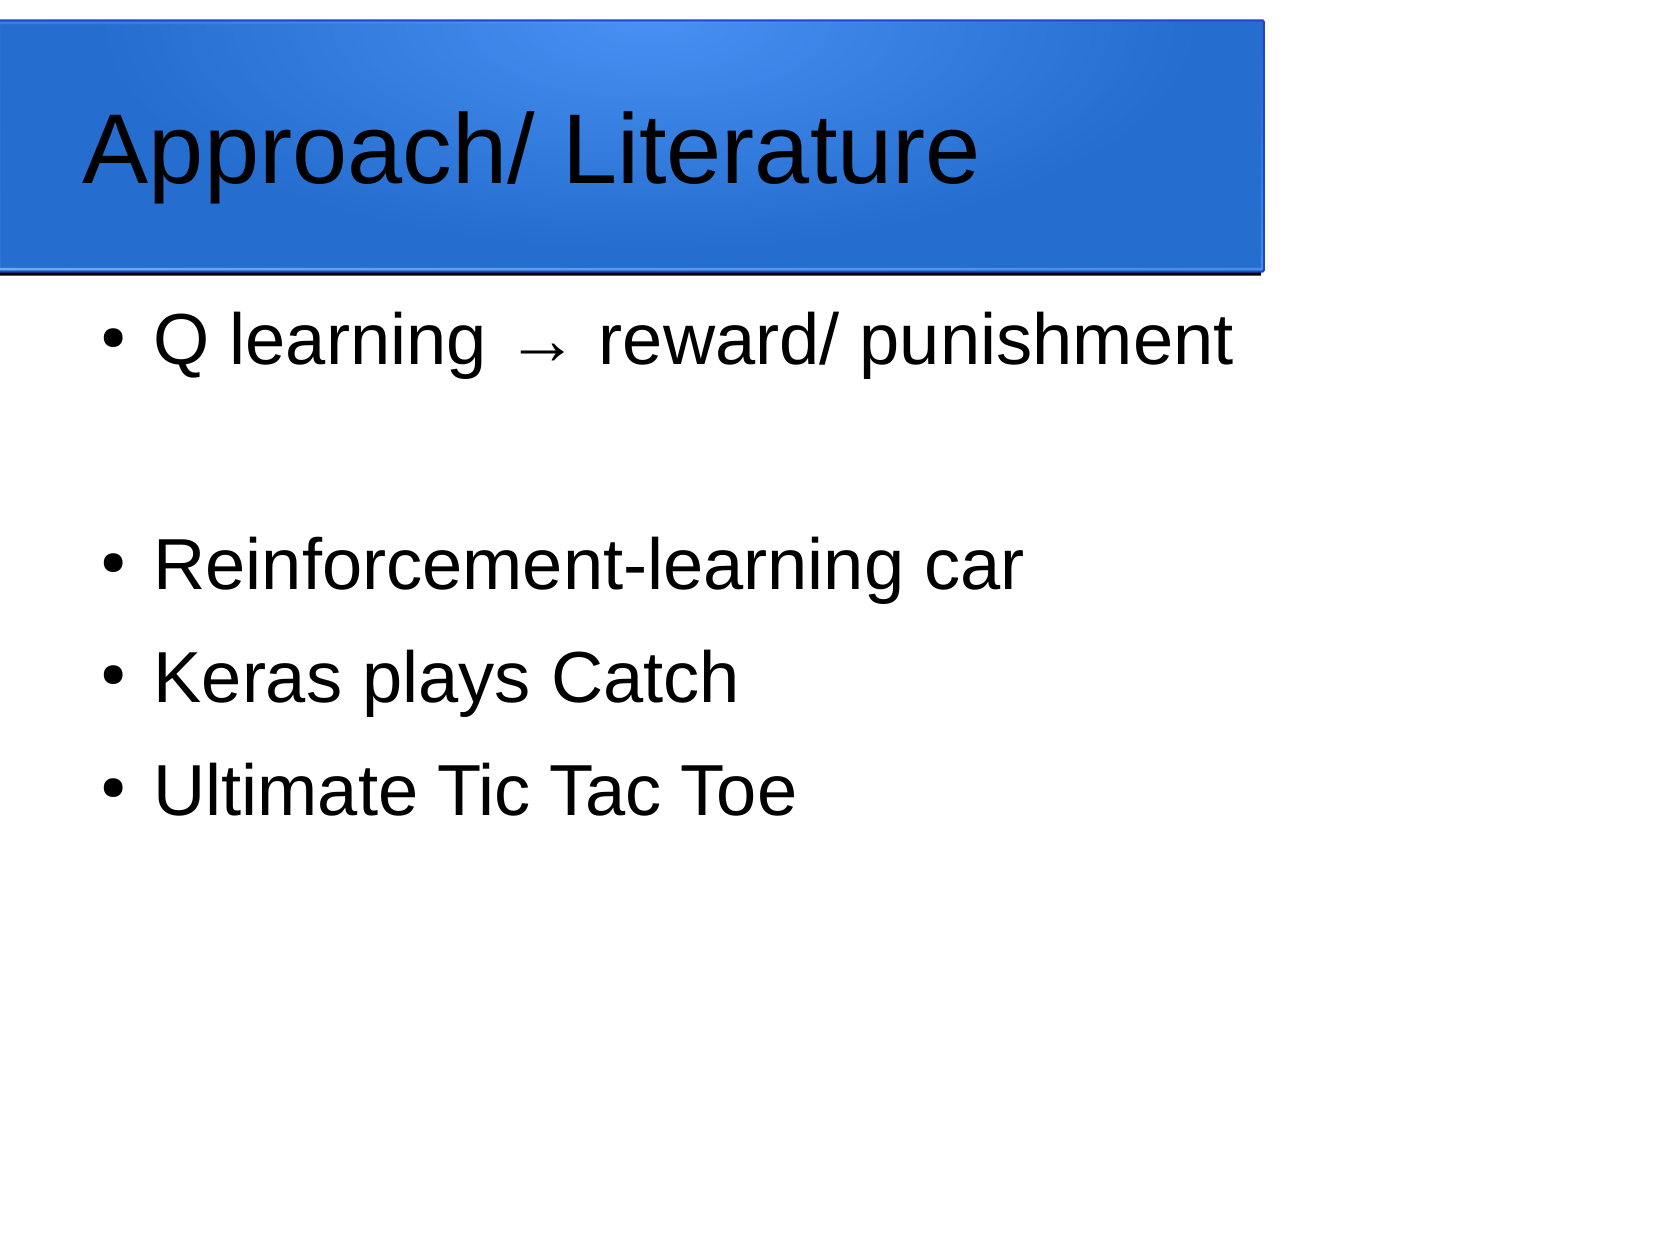

# Approach/ Literature
Q learning → reward/ punishment
Reinforcement-learning car
Keras plays Catch
Ultimate Tic Tac Toe